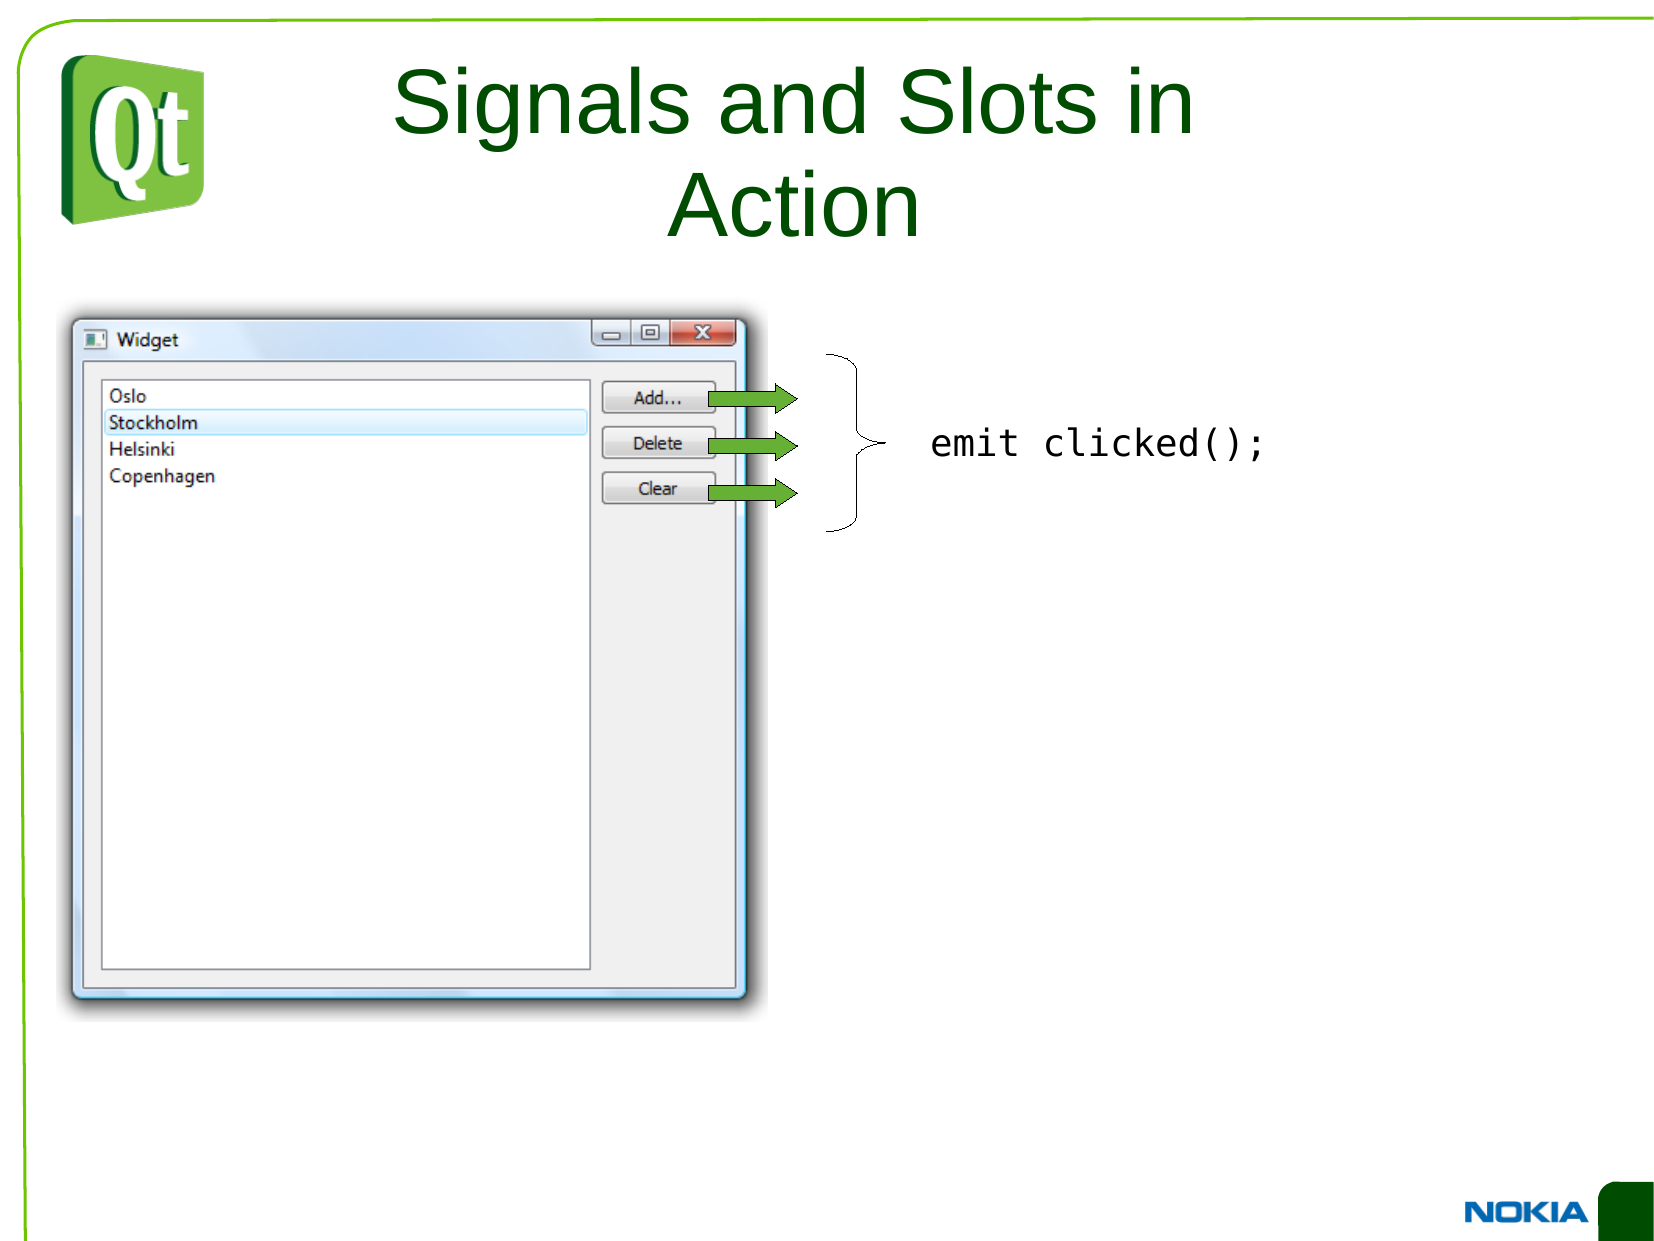

# Signals and Slots in Action
emit clicked();